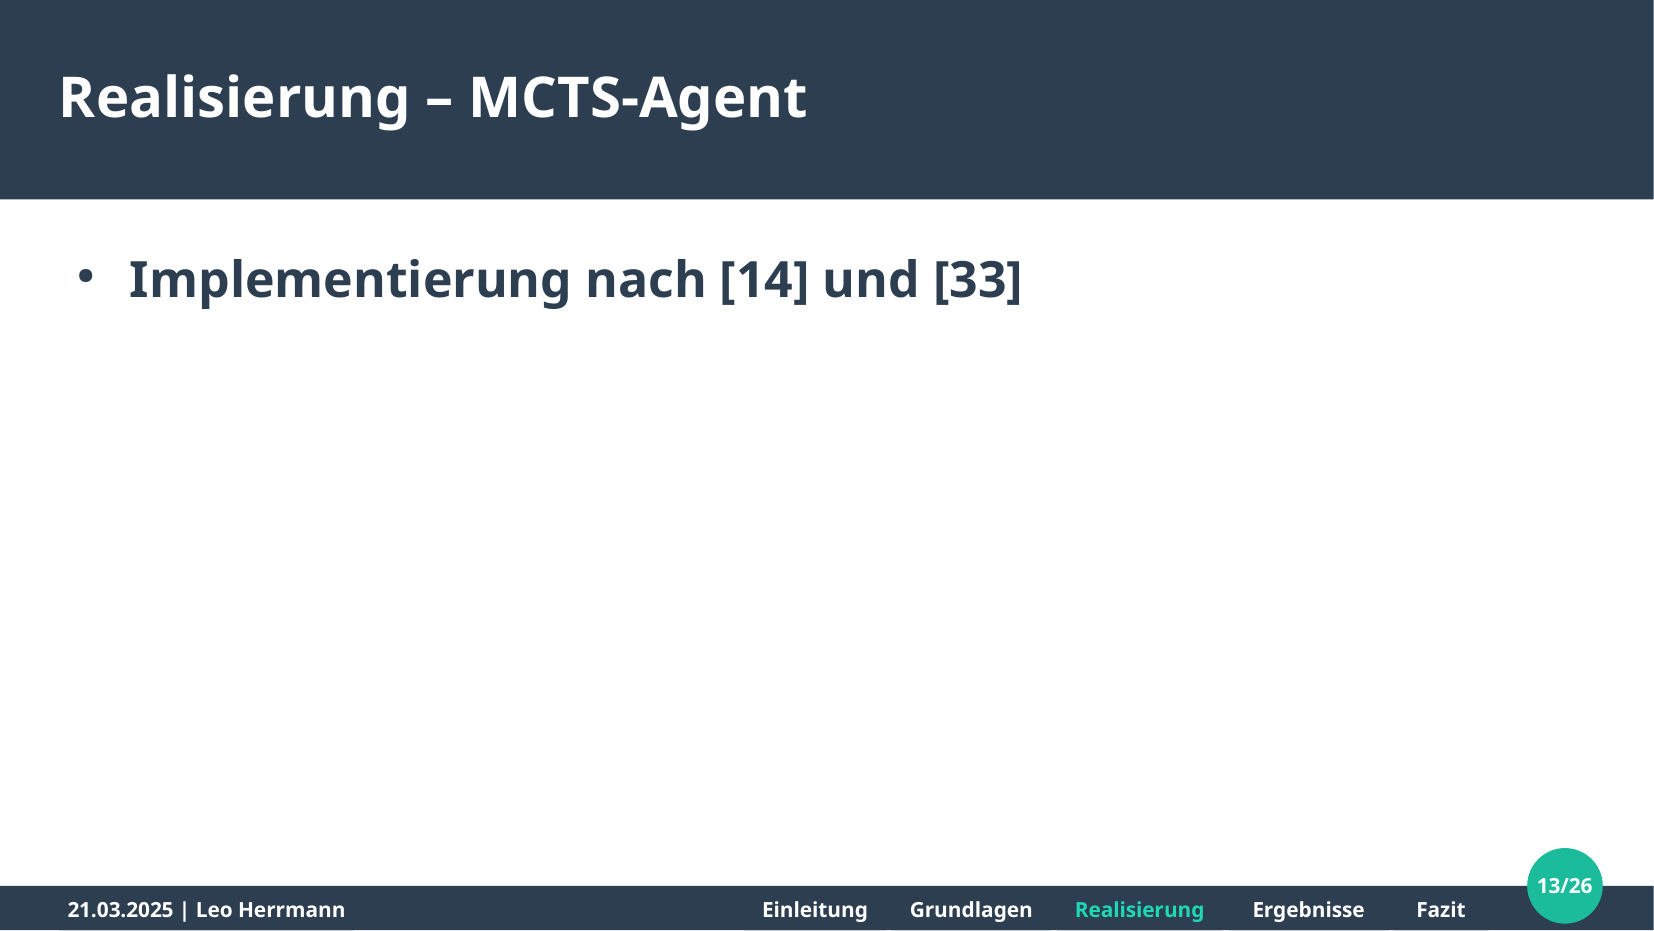

# Realisierung – MCTS-Agent
Implementierung nach [14] und [33]
Einleitung
Grundlagen
Realisierung
Ergebnisse
Fazit